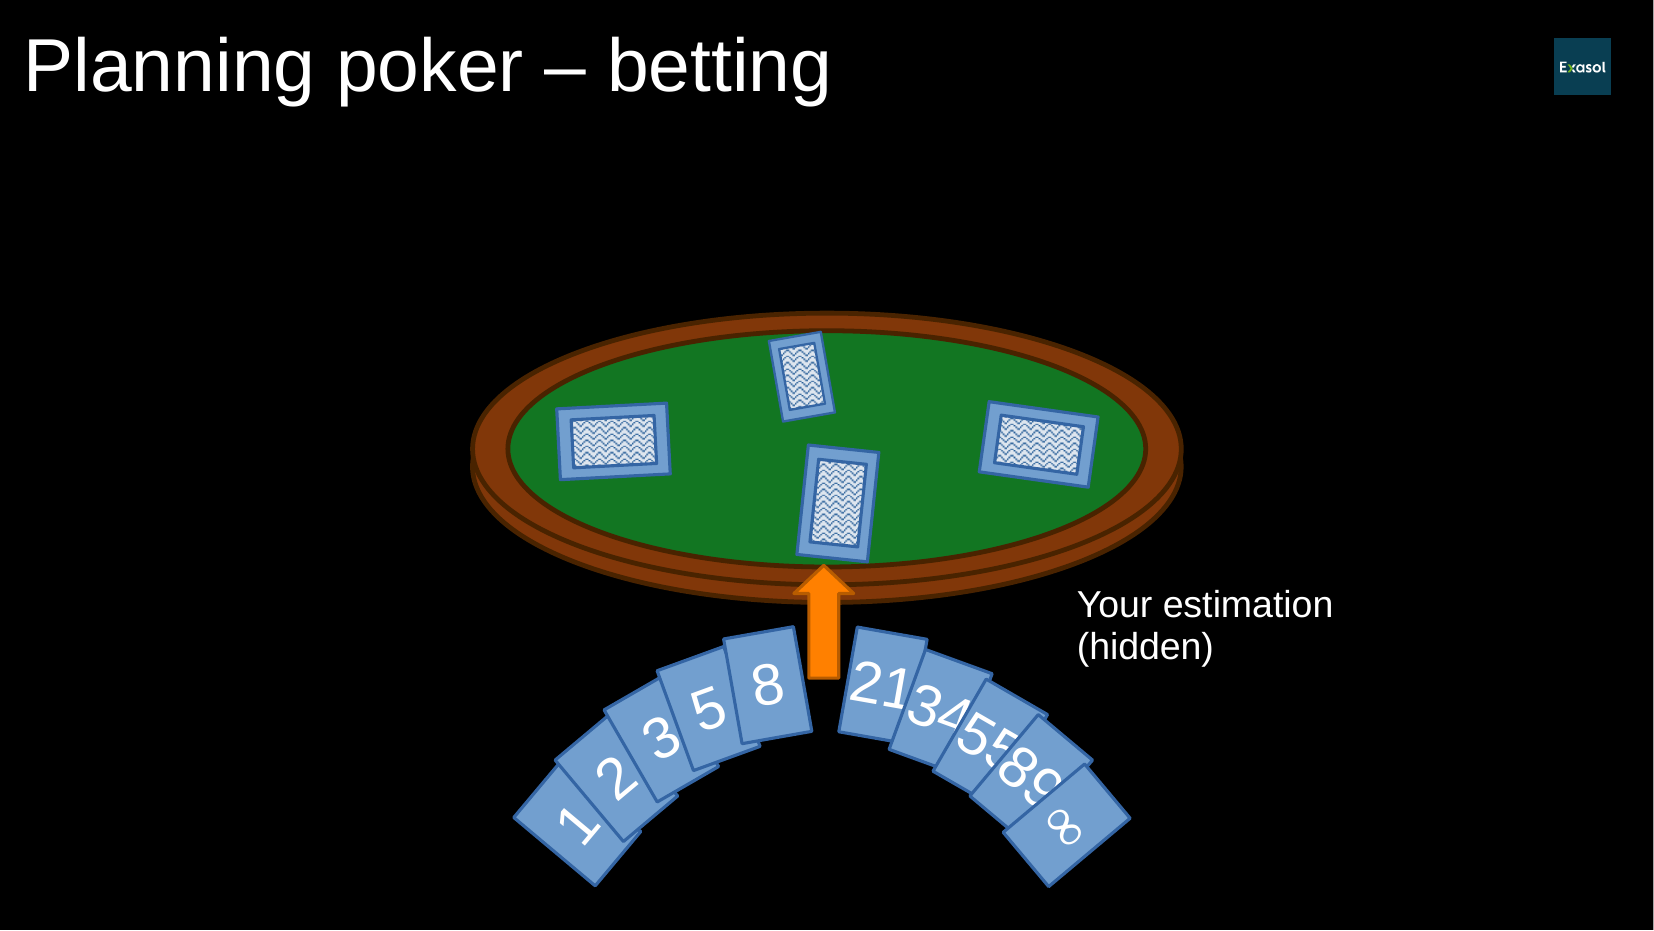

# Planning poker – betting
Your estimation
(hidden)
8
21
5
34
3
55
2
89
1
∞